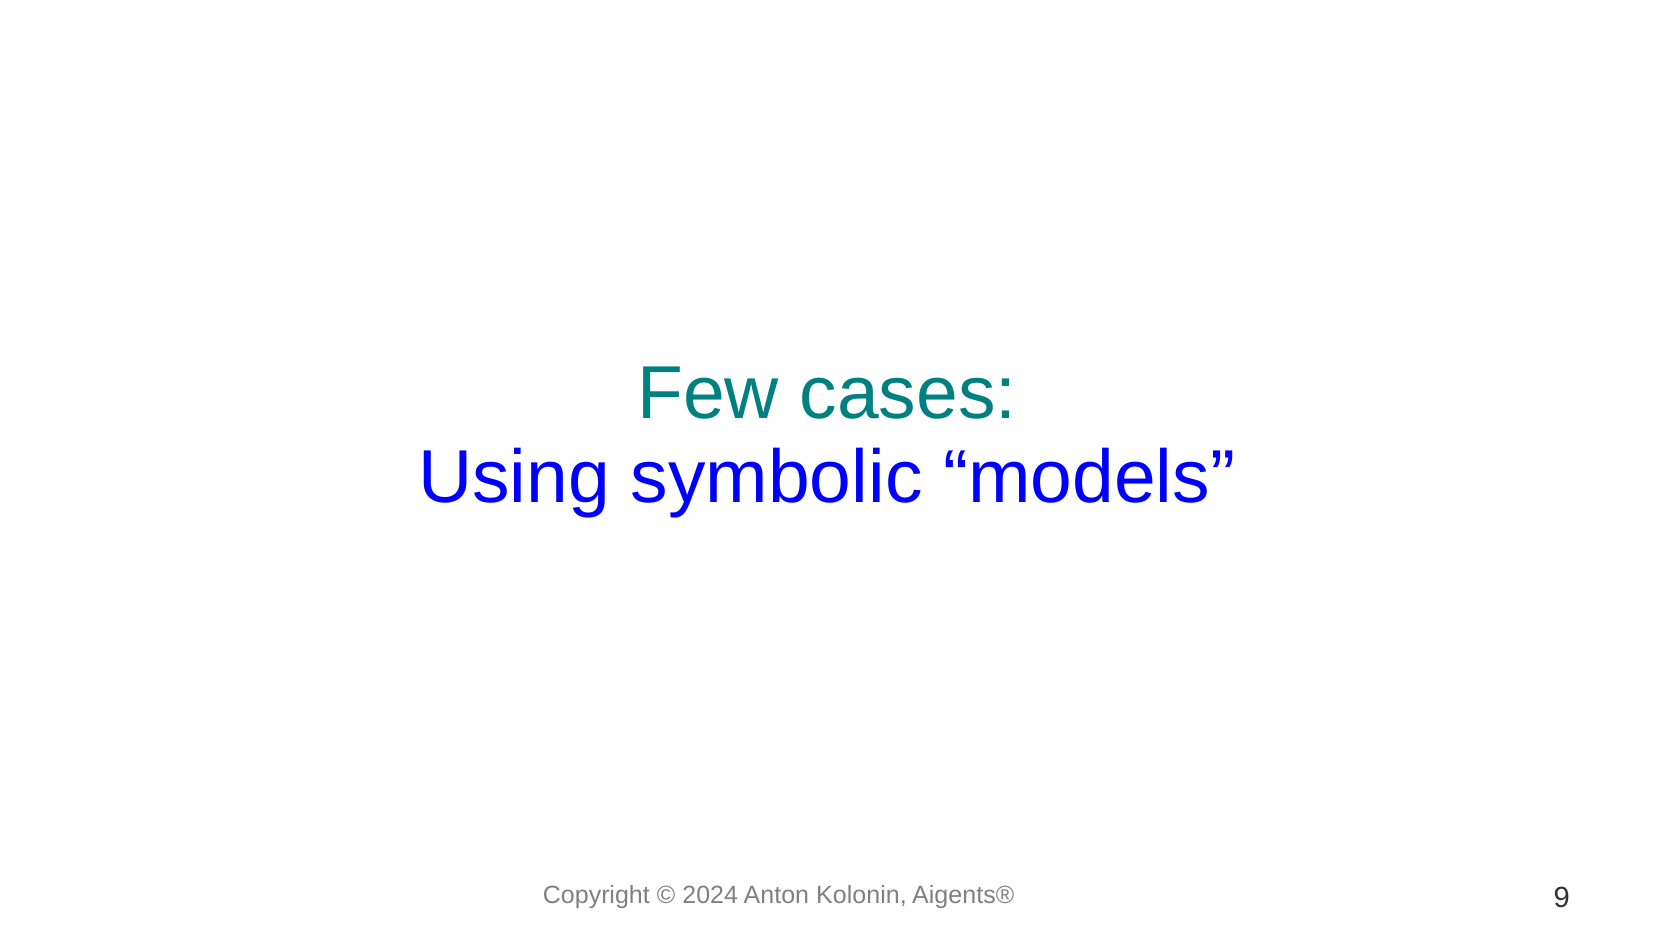

Few cases:
Using symbolic “models”
Copyright © 2024 Anton Kolonin, Aigents®
9